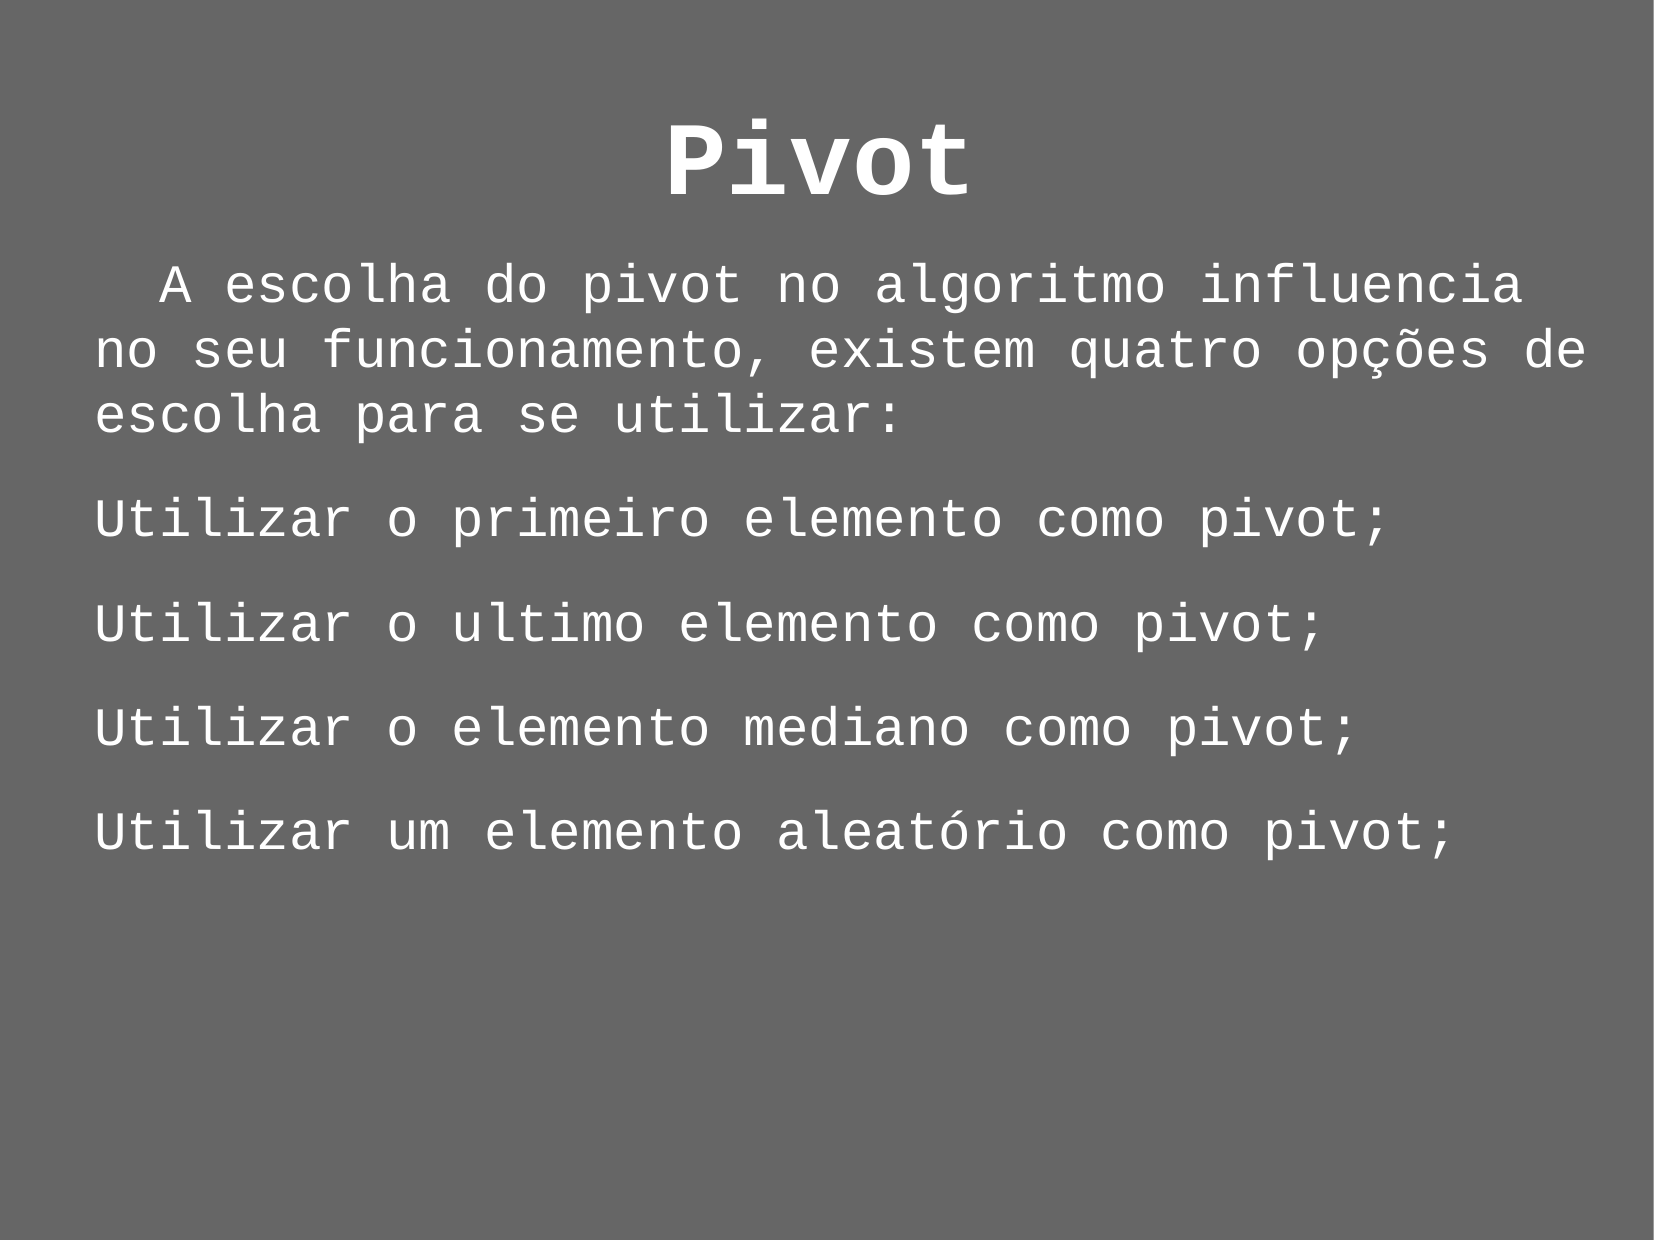

Pivot
 A escolha do pivot no algoritmo influencia no seu funcionamento, existem quatro opções de escolha para se utilizar:
Utilizar o primeiro elemento como pivot;
Utilizar o ultimo elemento como pivot;
Utilizar o elemento mediano como pivot;
Utilizar um elemento aleatório como pivot;